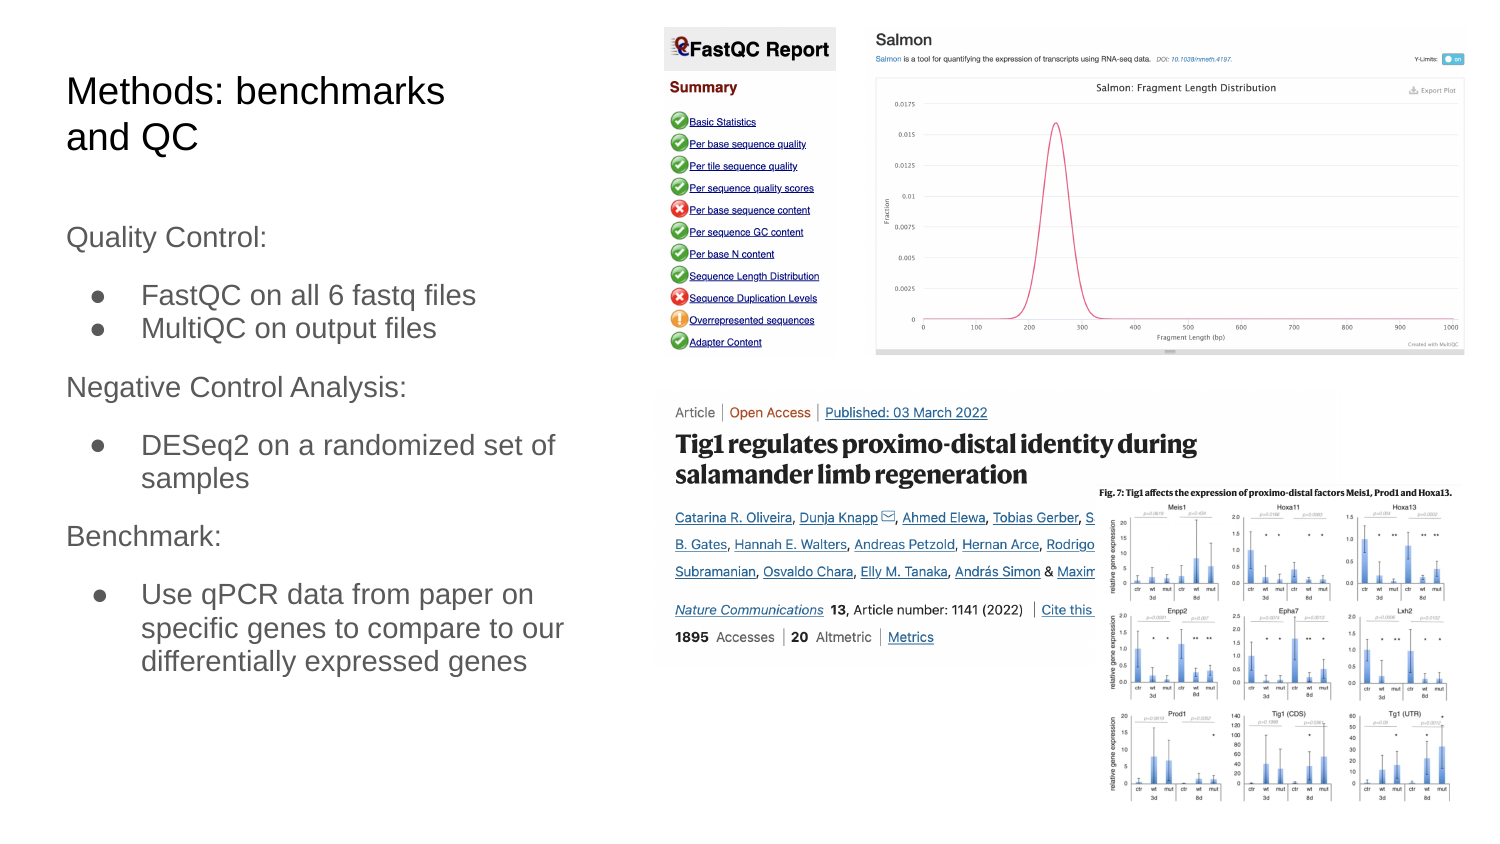

# Methods: benchmarks and QC
Quality Control:
FastQC on all 6 fastq files
MultiQC on output files
Negative Control Analysis:
DESeq2 on a randomized set of samples
Benchmark:
Use qPCR data from paper on specific genes to compare to our differentially expressed genes